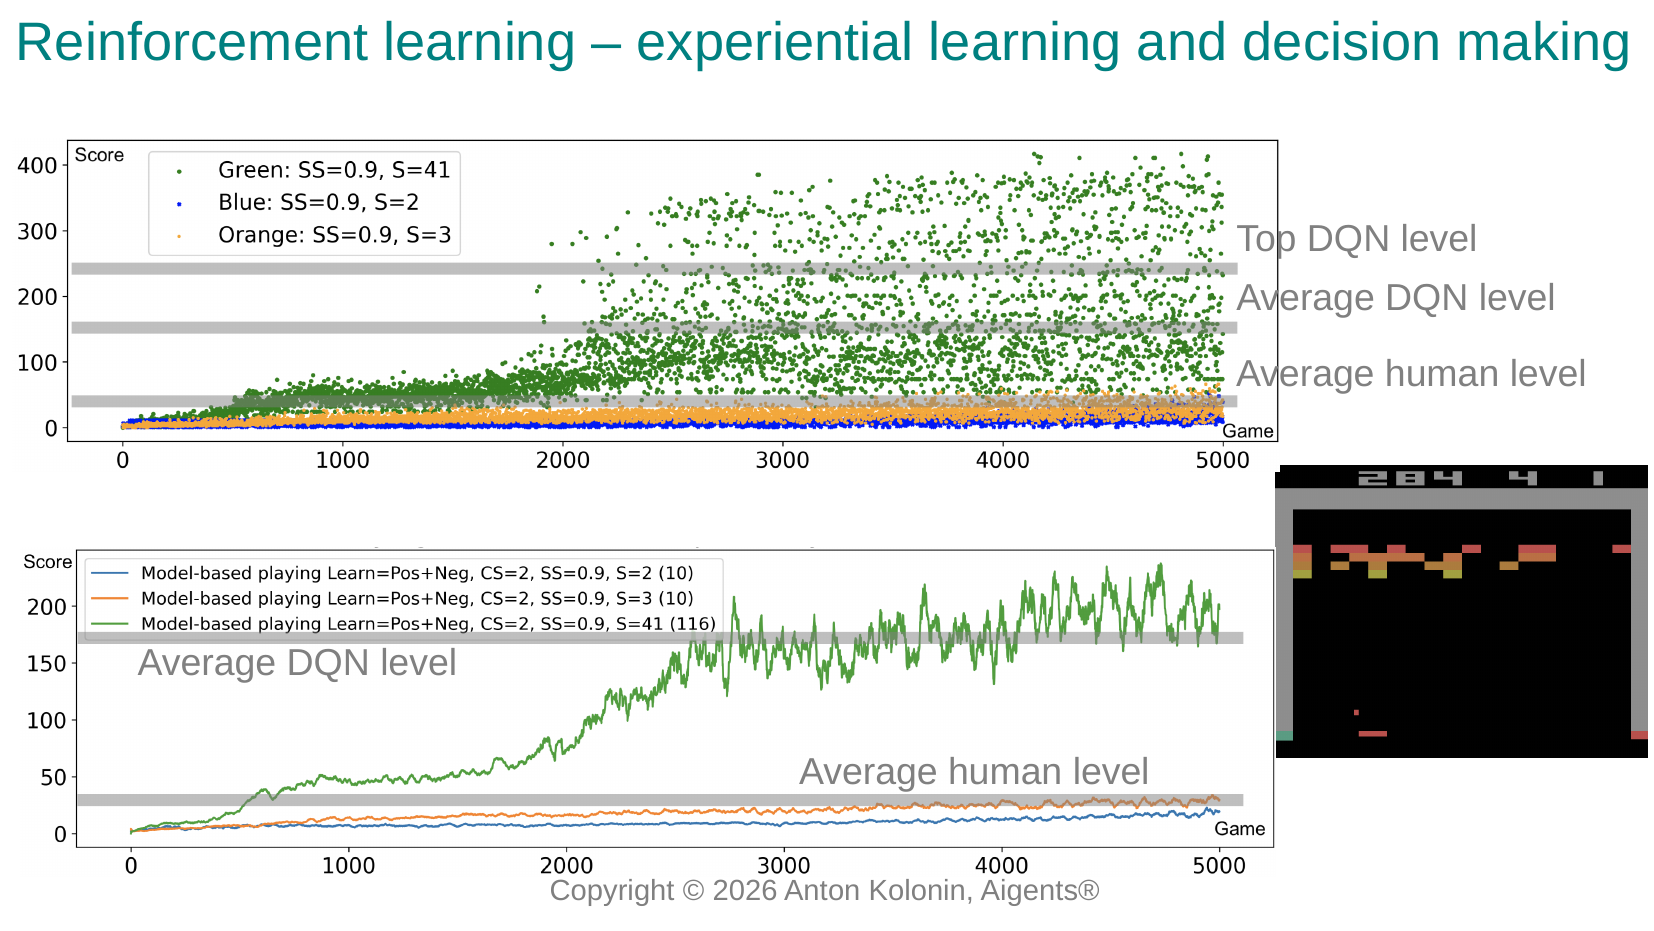

Reinforcement learning – experiential learning and decision making
Top DQN level
Average DQN level
Average human level
Average DQN level
Average human level
Copyright © 2026 Anton Kolonin, Aigents®